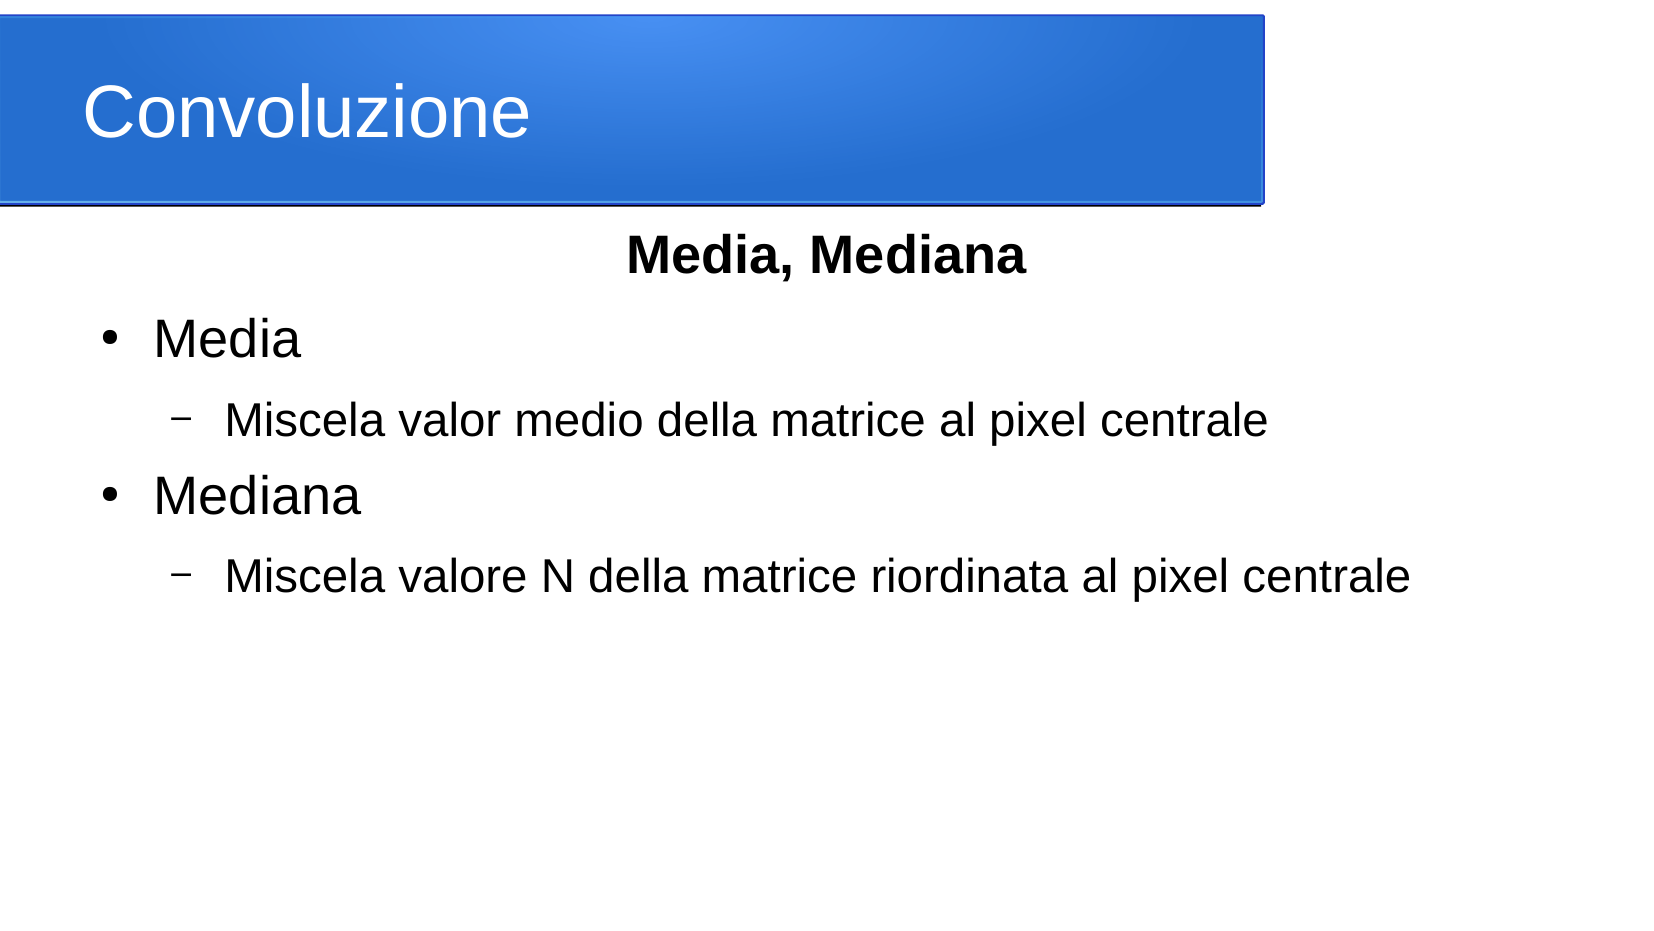

# Convoluzione
Media, Mediana
Media
Miscela valor medio della matrice al pixel centrale
Mediana
Miscela valore N della matrice riordinata al pixel centrale